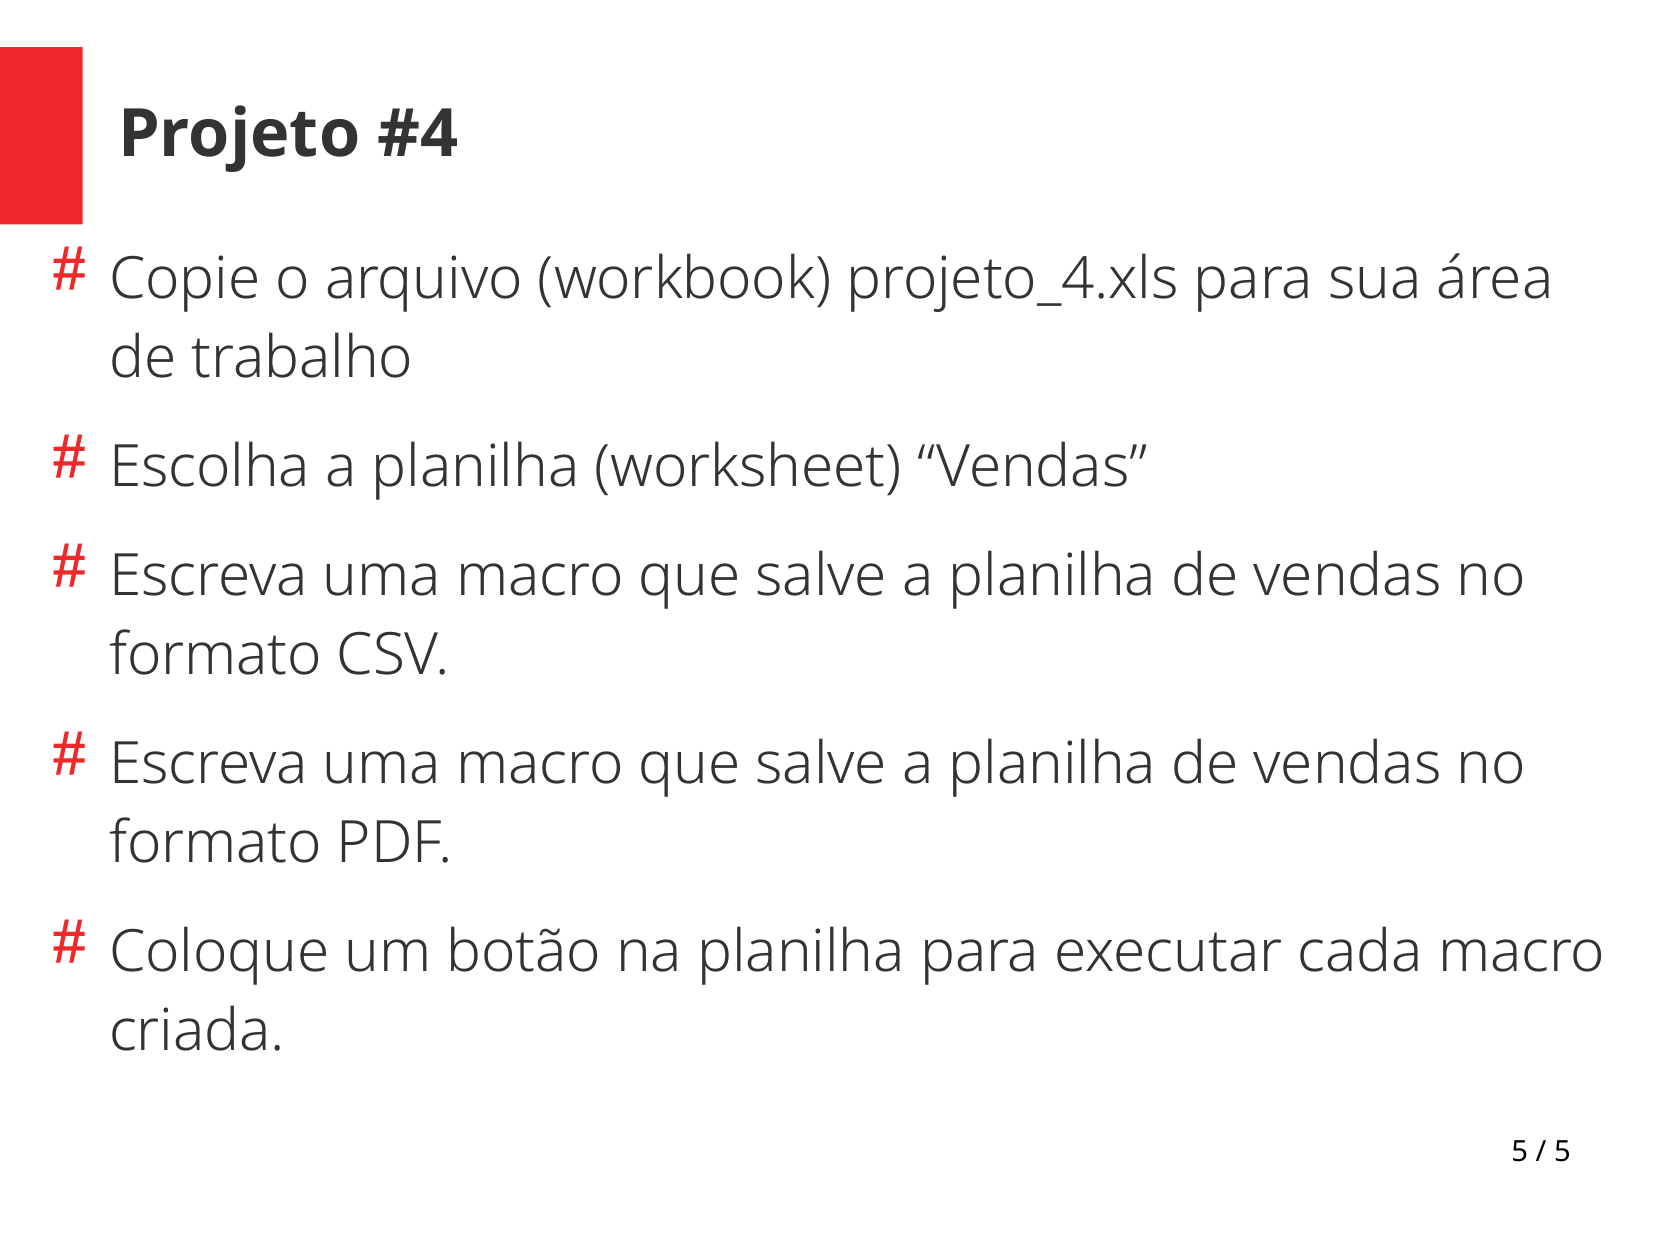

# Projeto #4
Copie o arquivo (workbook) projeto_4.xls para sua área de trabalho
Escolha a planilha (worksheet) “Vendas”
Escreva uma macro que salve a planilha de vendas no formato CSV.
Escreva uma macro que salve a planilha de vendas no formato PDF.
Coloque um botão na planilha para executar cada macro criada.
5